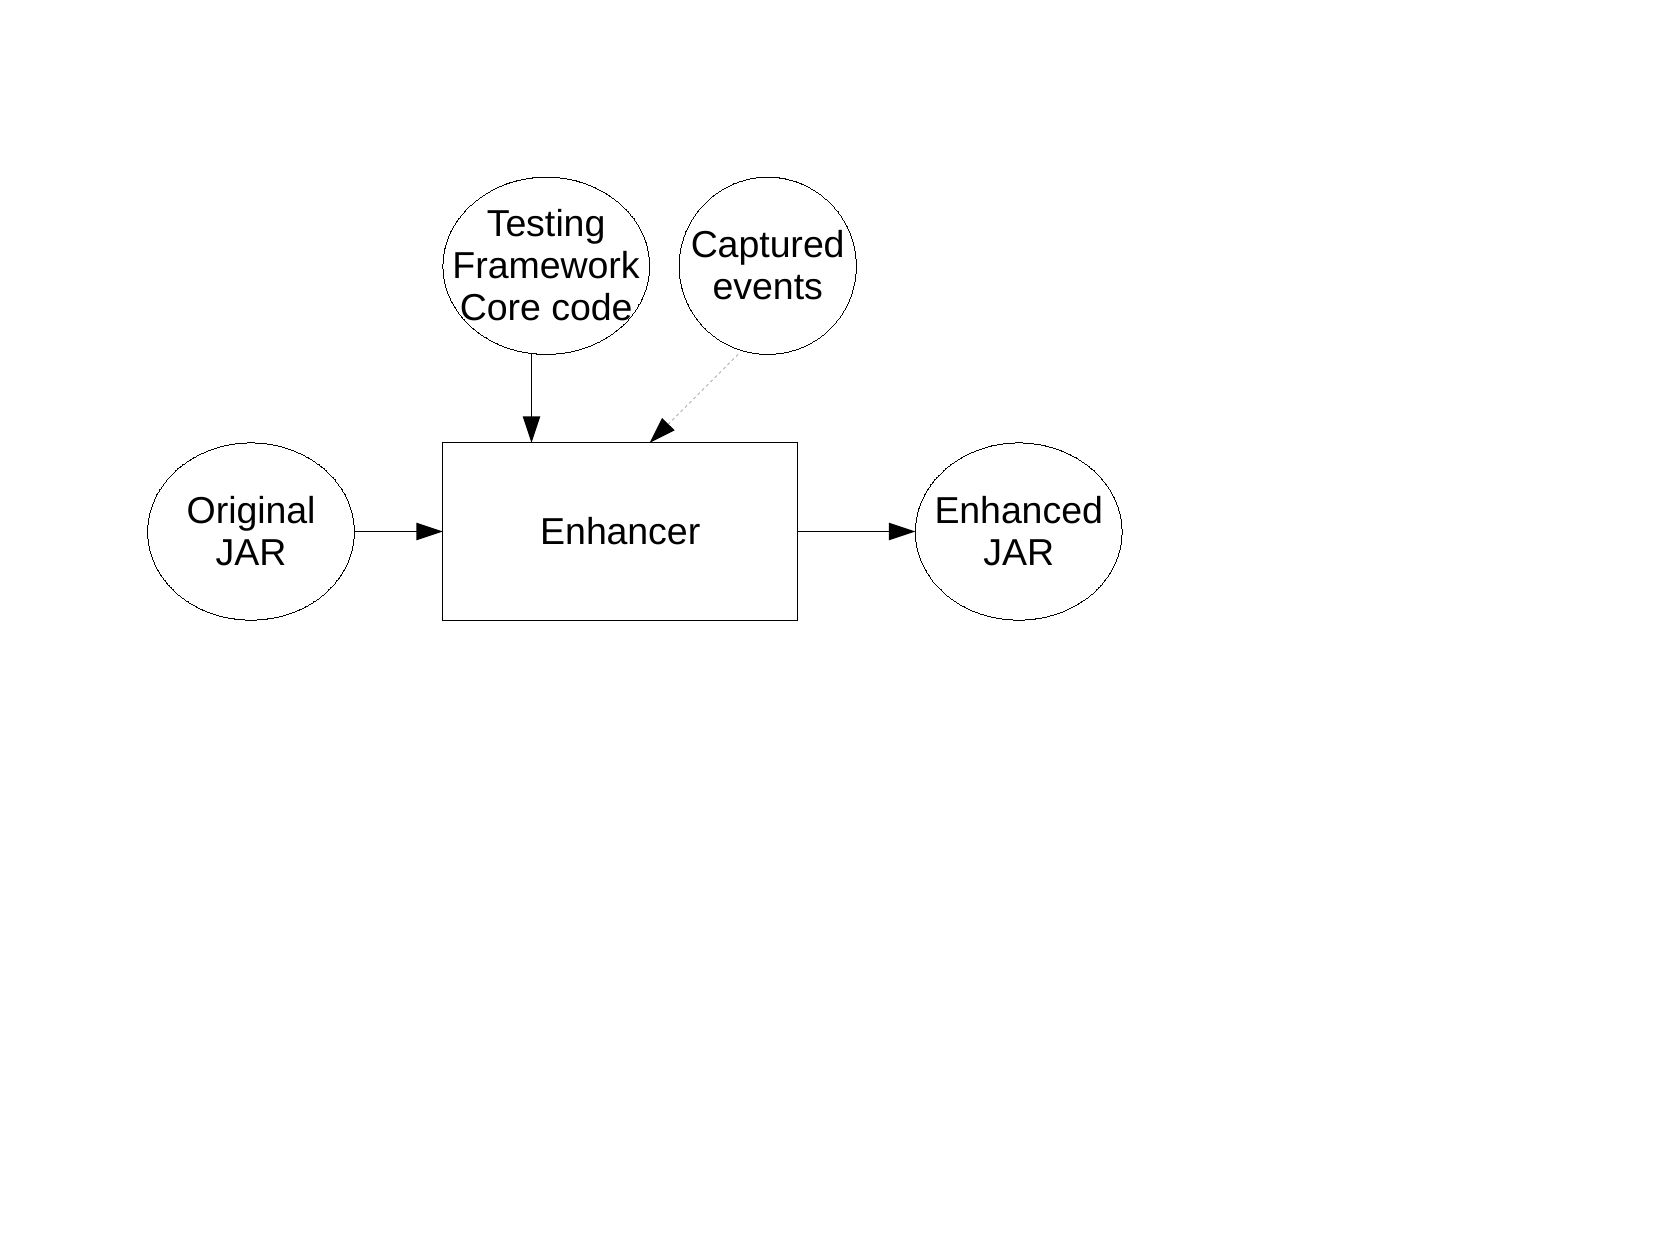

Testing
Framework
Core code
Captured
events
Original
JAR
Enhancer
Enhanced
JAR